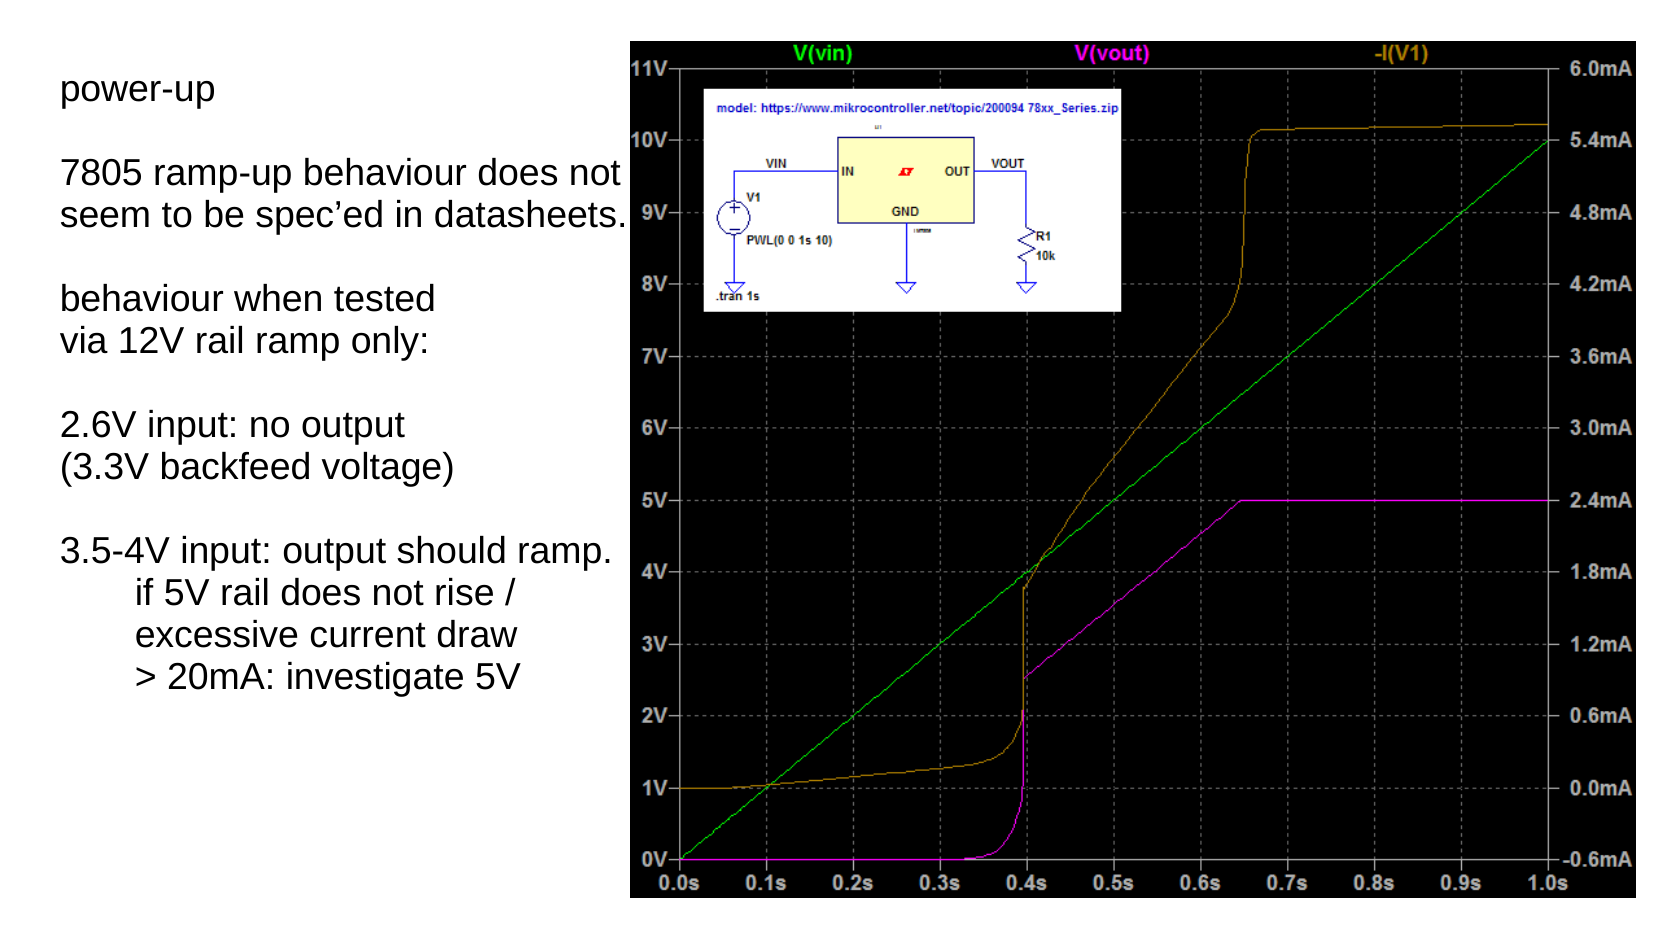

power-up
7805 ramp-up behaviour does not
seem to be spec’ed in datasheets.
behaviour when tested
via 12V rail ramp only:
2.6V input: no output
(3.3V backfeed voltage)
3.5-4V input: output should ramp.
	if 5V rail does not rise /
	excessive current draw
	> 20mA: investigate 5V